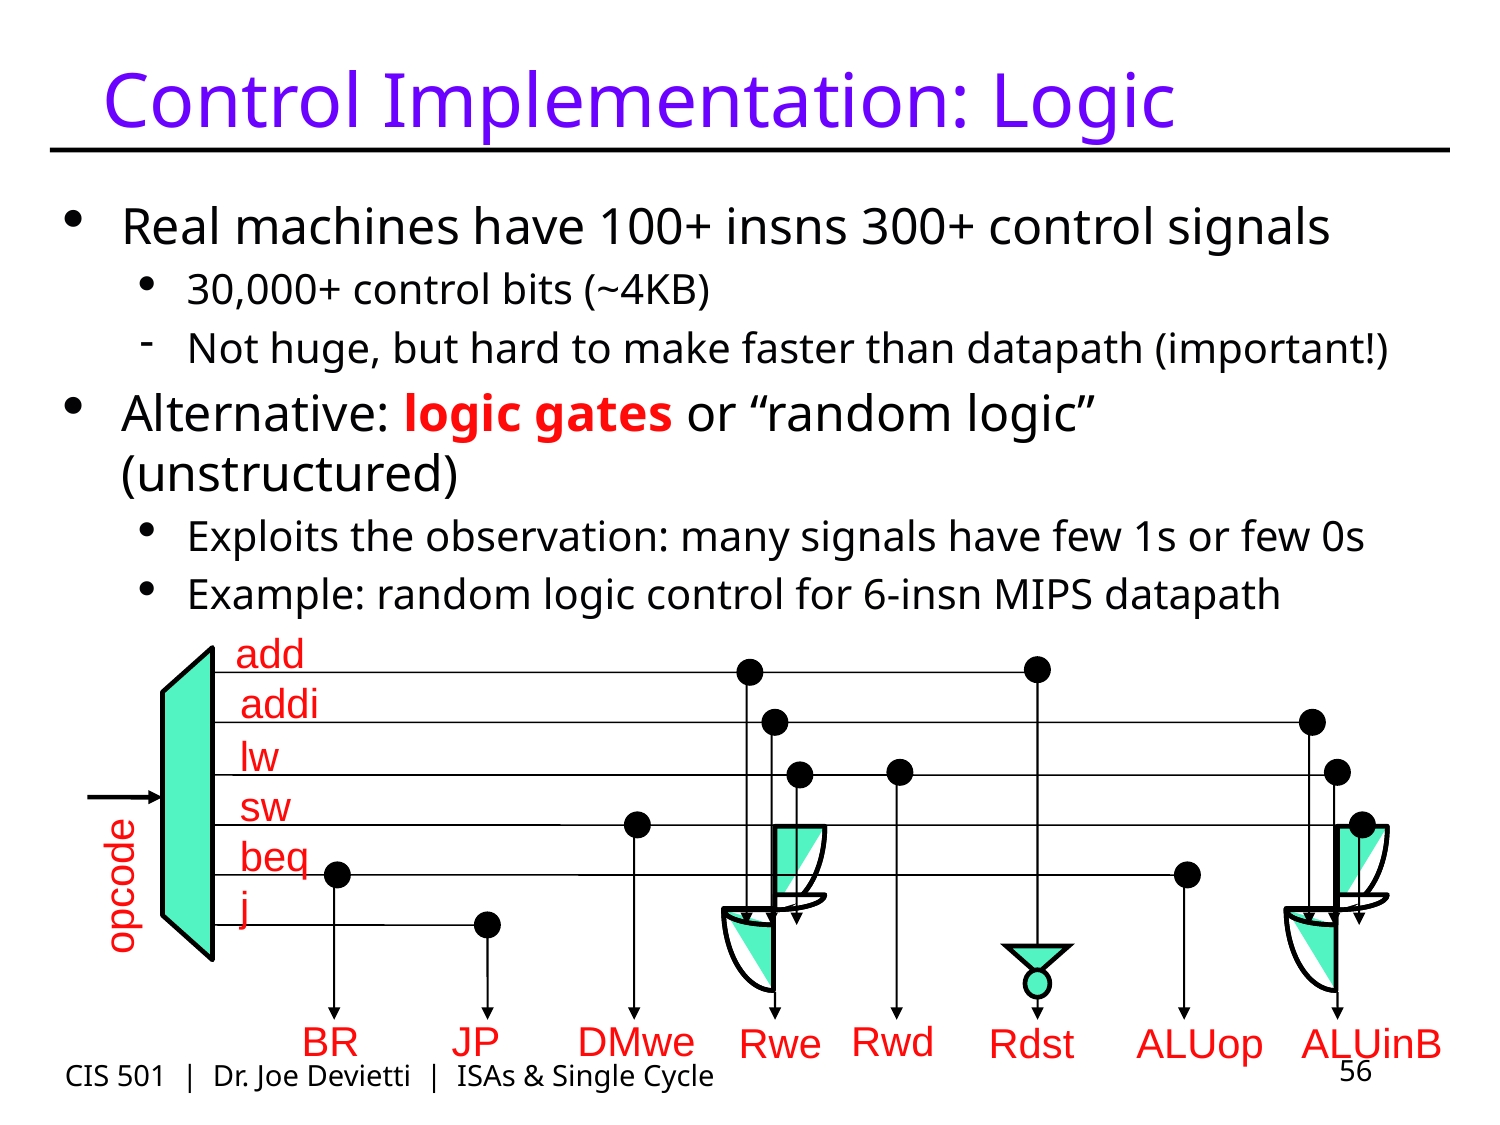

Control Implementation: Logic
Real machines have 100+ insns 300+ control signals
30,000+ control bits (~4KB)
Not huge, but hard to make faster than datapath (important!)
Alternative: logic gates or “random logic” (unstructured)
Exploits the observation: many signals have few 1s or few 0s
Example: random logic control for 6-insn MIPS datapath
add
addi
lw
sw
beq
opcode
j
BR
JP
DMwe
Rwd
Rwe
Rdst
ALUop
ALUinB
CIS 501 | Dr. Joe Devietti | ISAs & Single Cycle